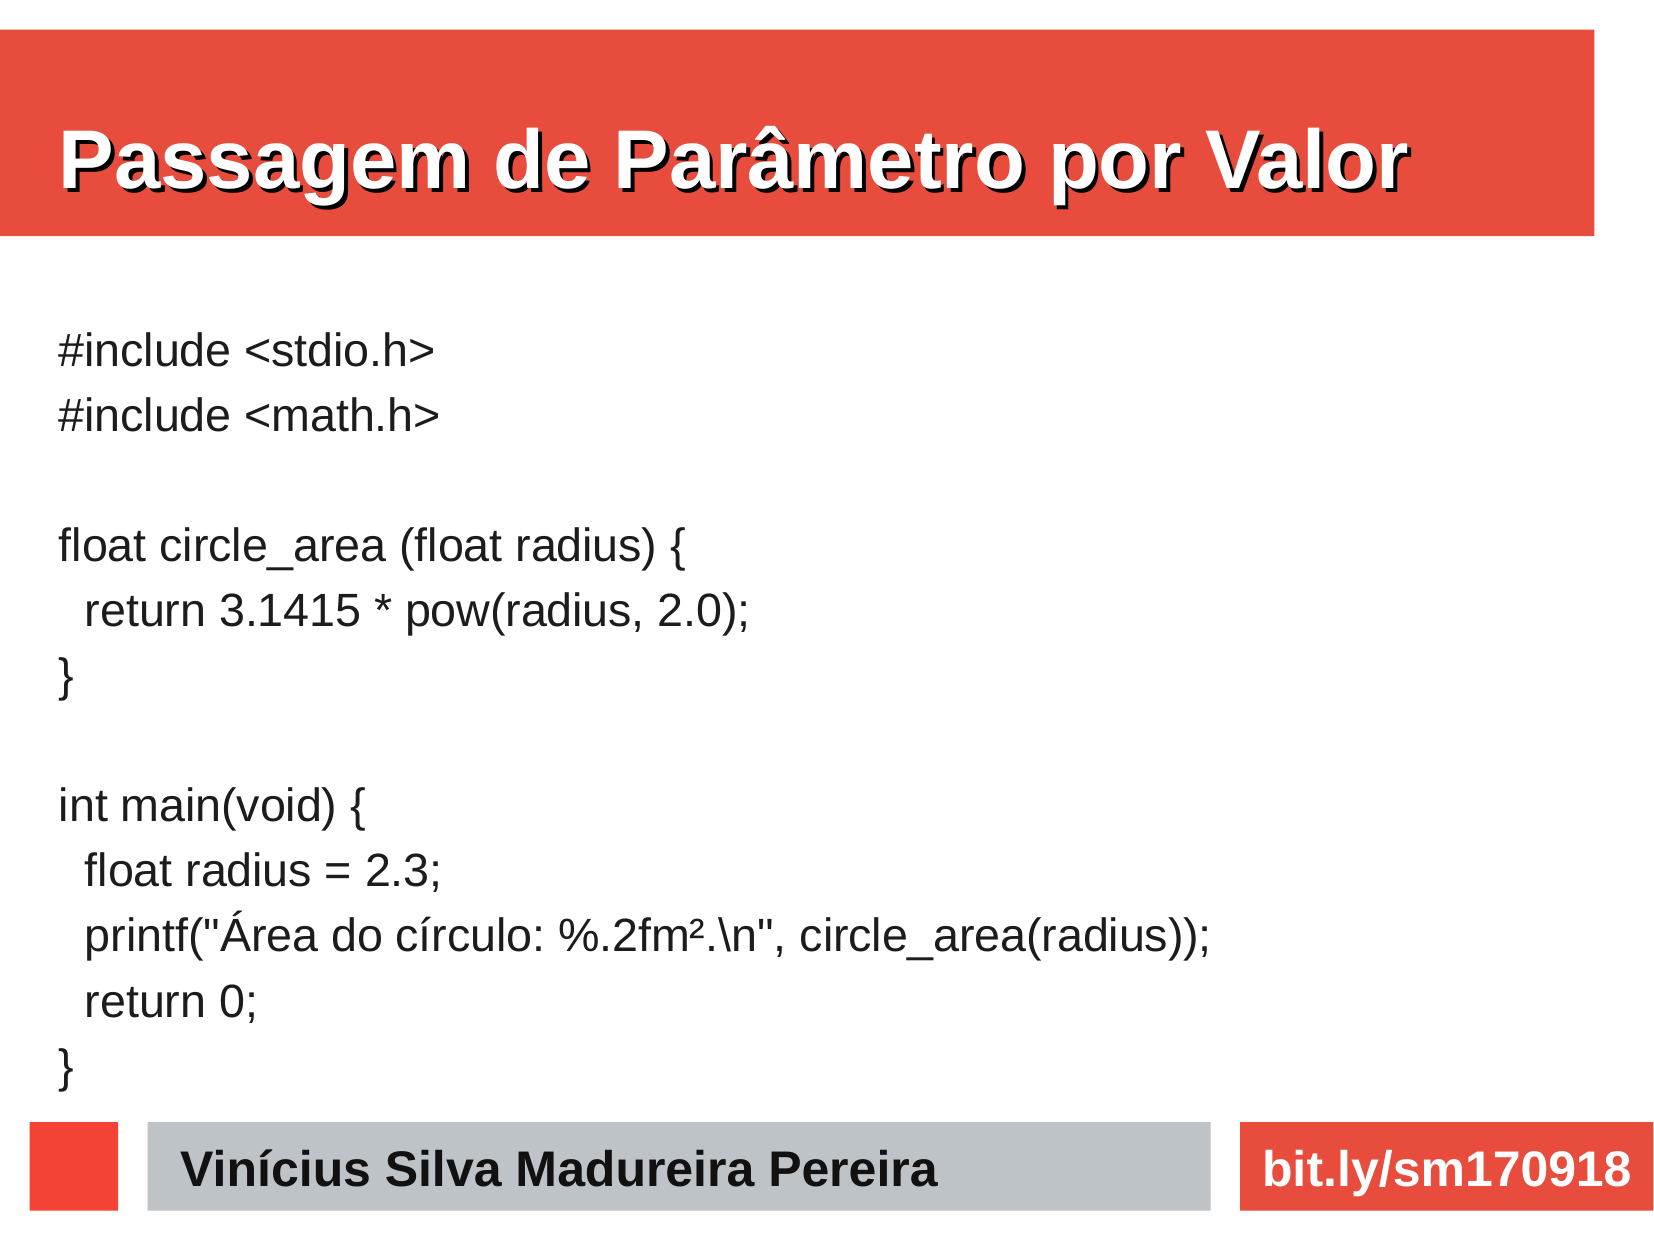

# Passagem de Parâmetro por Valor
#include <stdio.h>
#include <math.h>
float circle_area (float radius) {
 return 3.1415 * pow(radius, 2.0);
}
int main(void) {
 float radius = 2.3;
 printf("Área do círculo: %.2fm².\n", circle_area(radius));
 return 0;
}
Vinícius Silva Madureira Pereira
bit.ly/sm170918